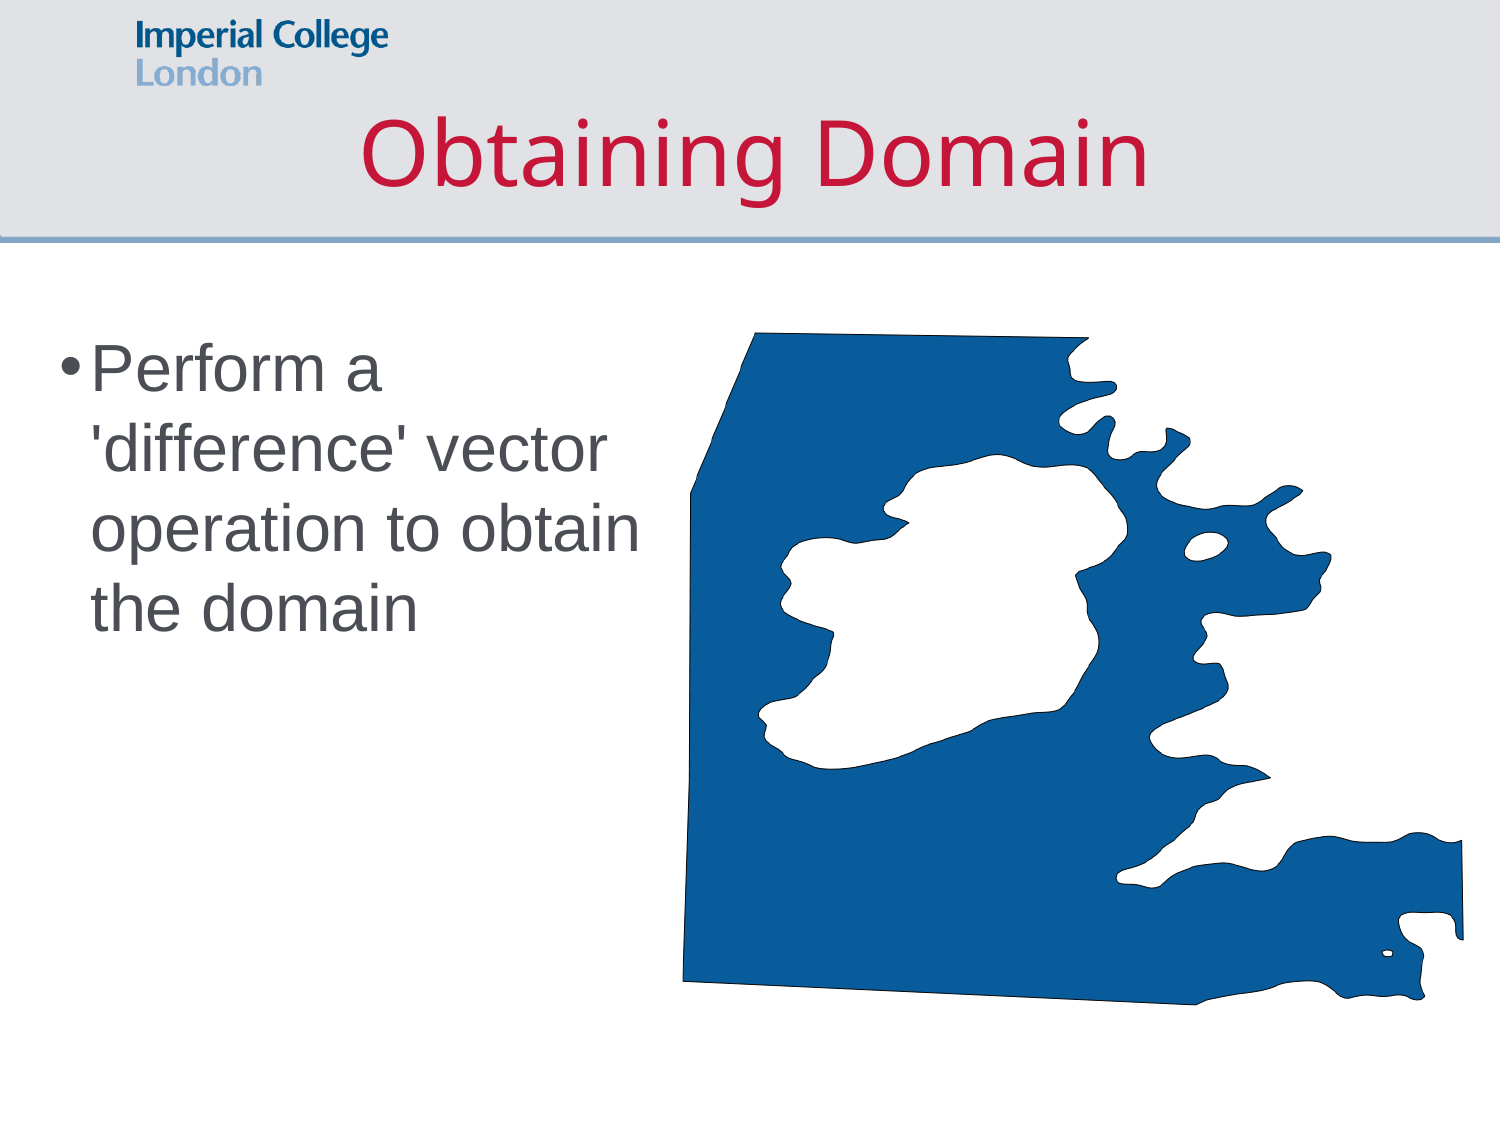

# Obtaining Domain
Perform a 'difference' vector operation to obtain the domain